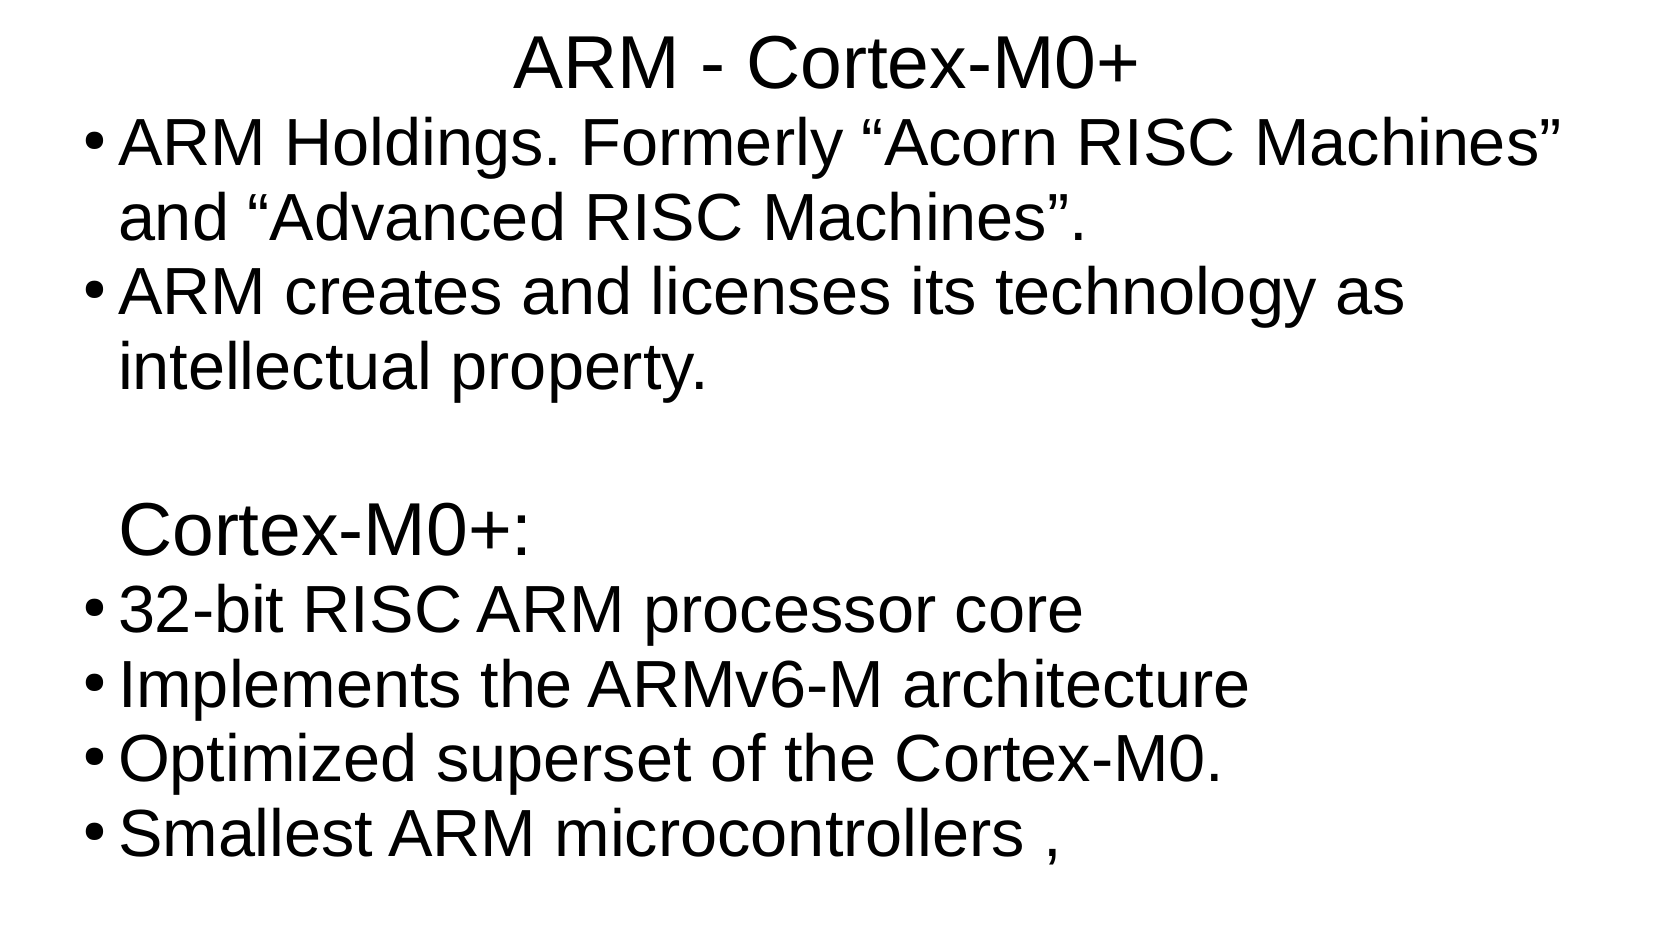

# ARM - Cortex-M0+
ARM Holdings. Formerly “Acorn RISC Machines” and “Advanced RISC Machines”.
ARM creates and licenses its technology as intellectual property.
Cortex-M0+:
32-bit RISC ARM processor core
Implements the ARMv6-M architecture
Optimized superset of the Cortex-M0.
Smallest ARM microcontrollers ,